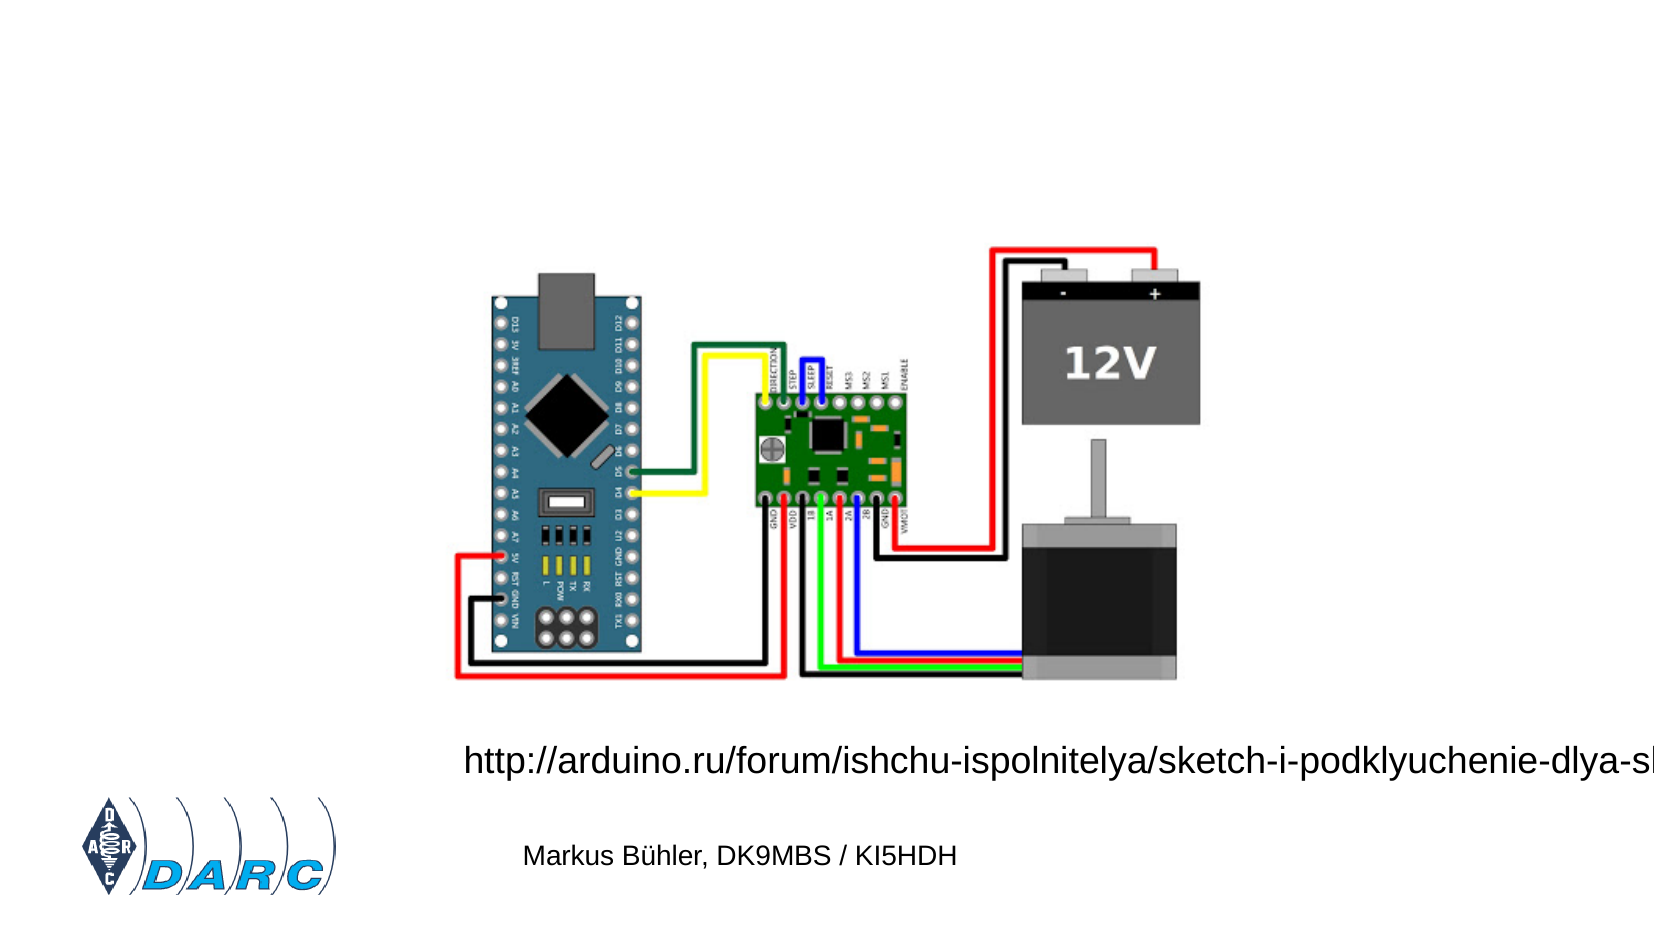

#
http://arduino.ru/forum/ishchu-ispolnitelya/sketch-i-podklyuchenie-dlya-shagovogo-dvigatelya
Markus Bühler, DK9MBS / KI5HDH